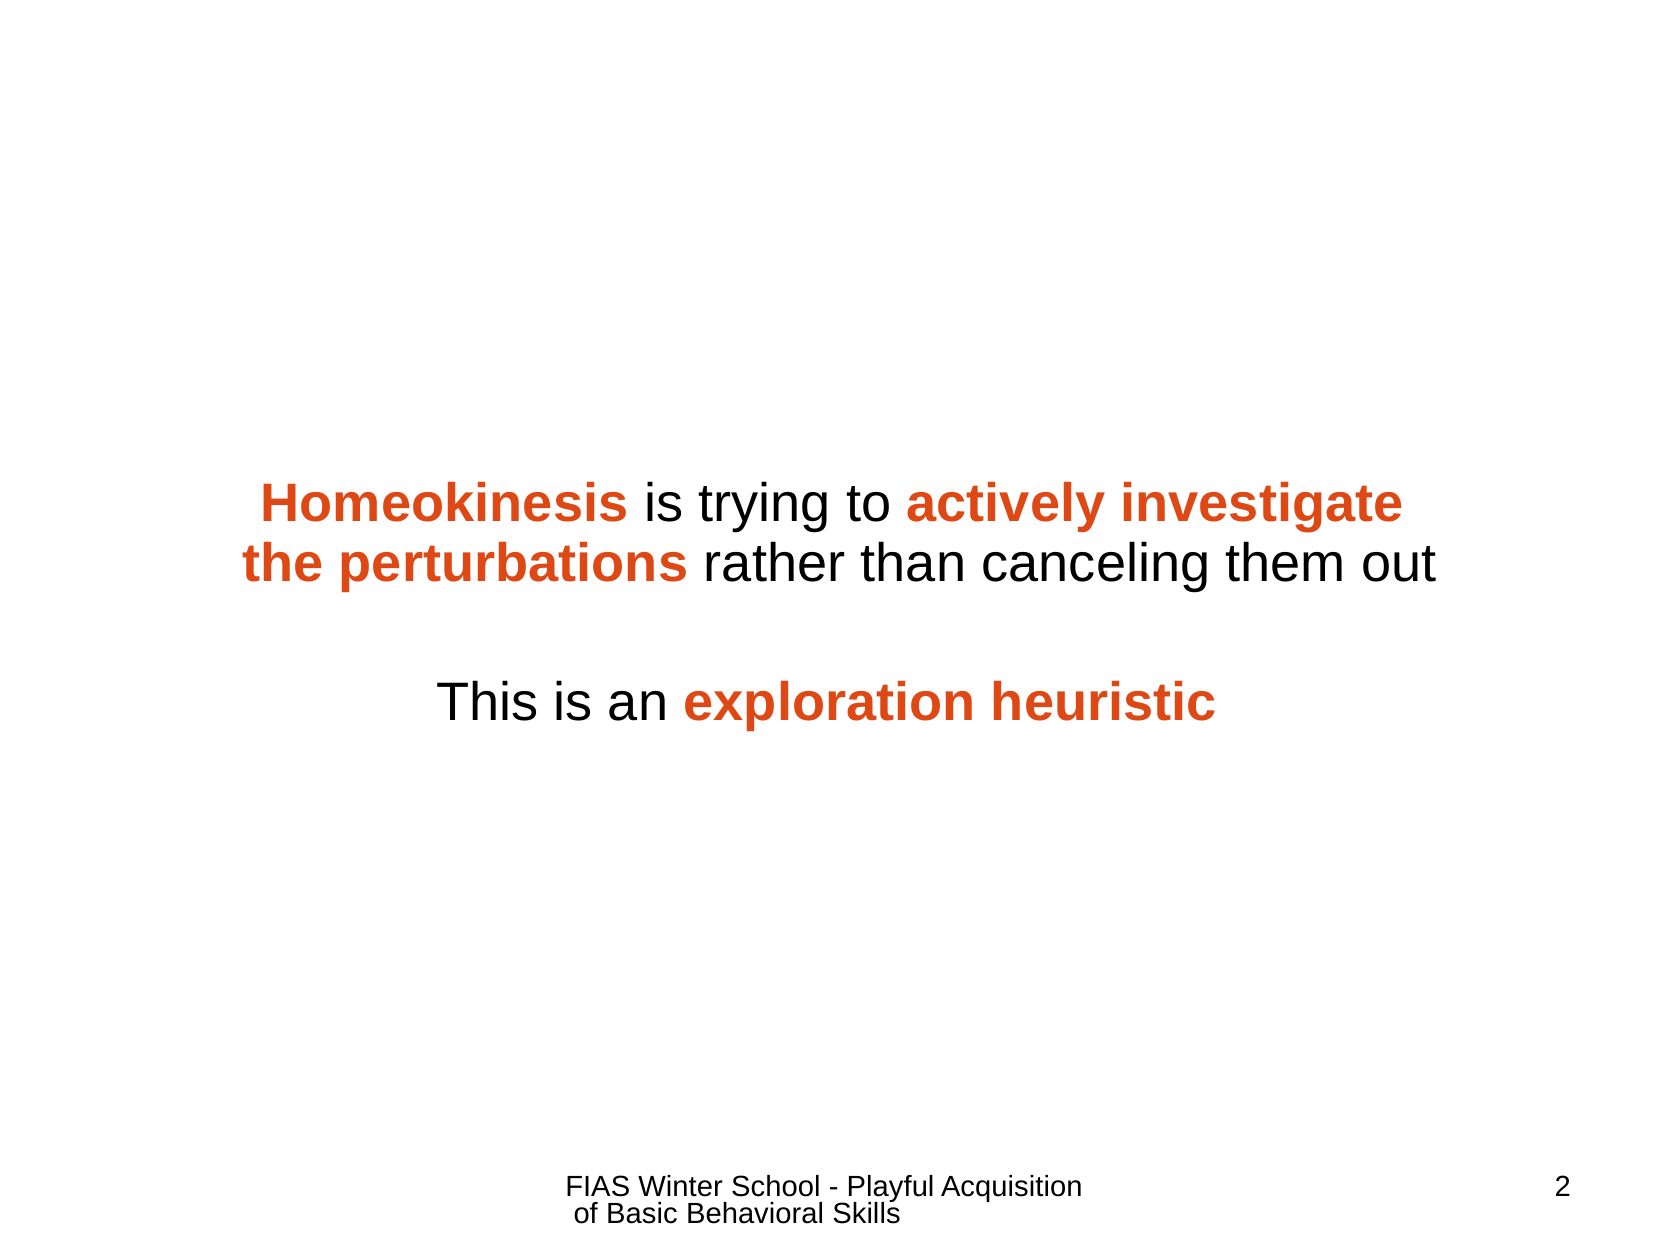

Homeokinesis is trying to actively investigate
the perturbations rather than canceling them out
This is an exploration heuristic
FIAS Winter School - Playful Acquisition of Basic Behavioral Skills
2